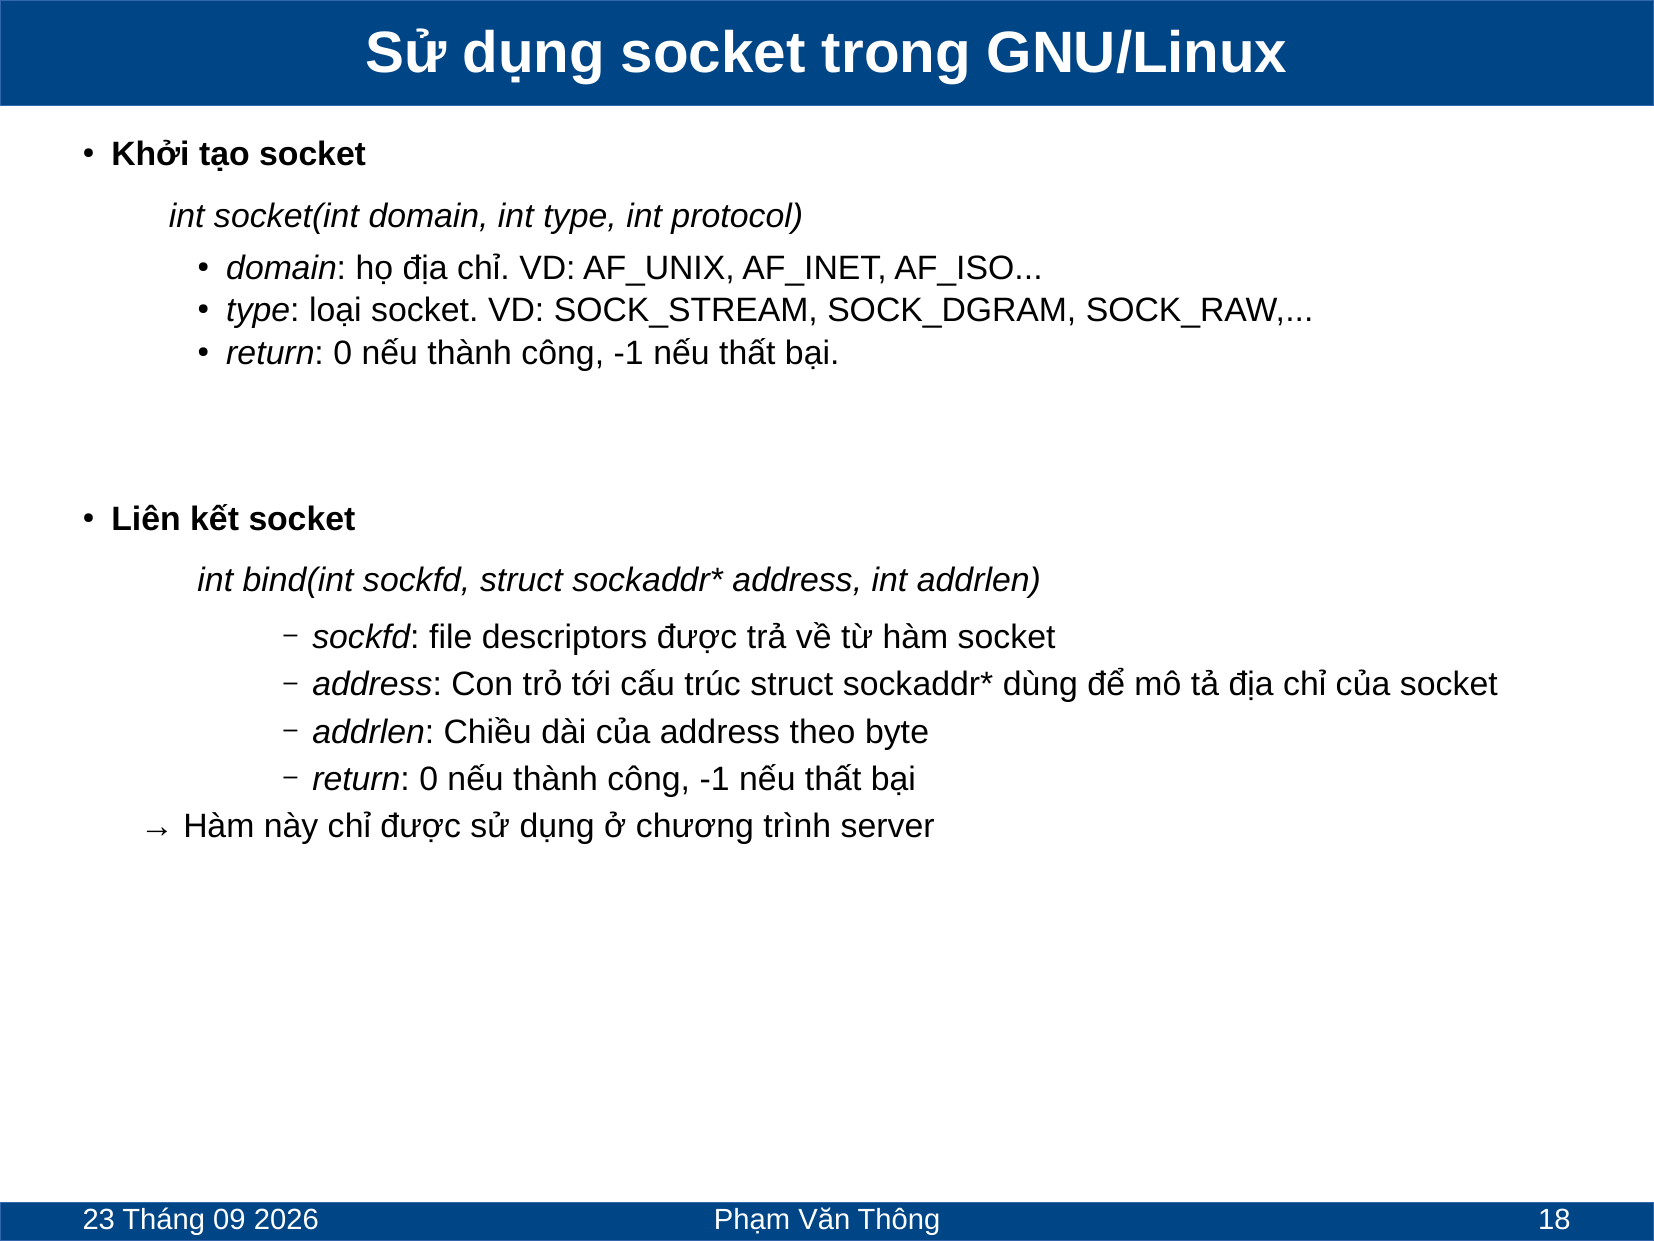

# Sử dụng socket trong GNU/Linux
Khởi tạo socket
int socket(int domain, int type, int protocol)
domain: họ địa chỉ. VD: AF_UNIX, AF_INET, AF_ISO...
type: loại socket. VD: SOCK_STREAM, SOCK_DGRAM, SOCK_RAW,...
return: 0 nếu thành công, -1 nếu thất bại.
Liên kết socket
int bind(int sockfd, struct sockaddr* address, int addrlen)
sockfd: file descriptors được trả về từ hàm socket
address: Con trỏ tới cấu trúc struct sockaddr* dùng để mô tả địa chỉ của socket
addrlen: Chiều dài của address theo byte
return: 0 nếu thành công, -1 nếu thất bại
→ Hàm này chỉ được sử dụng ở chương trình server
Phạm Văn Thông
18